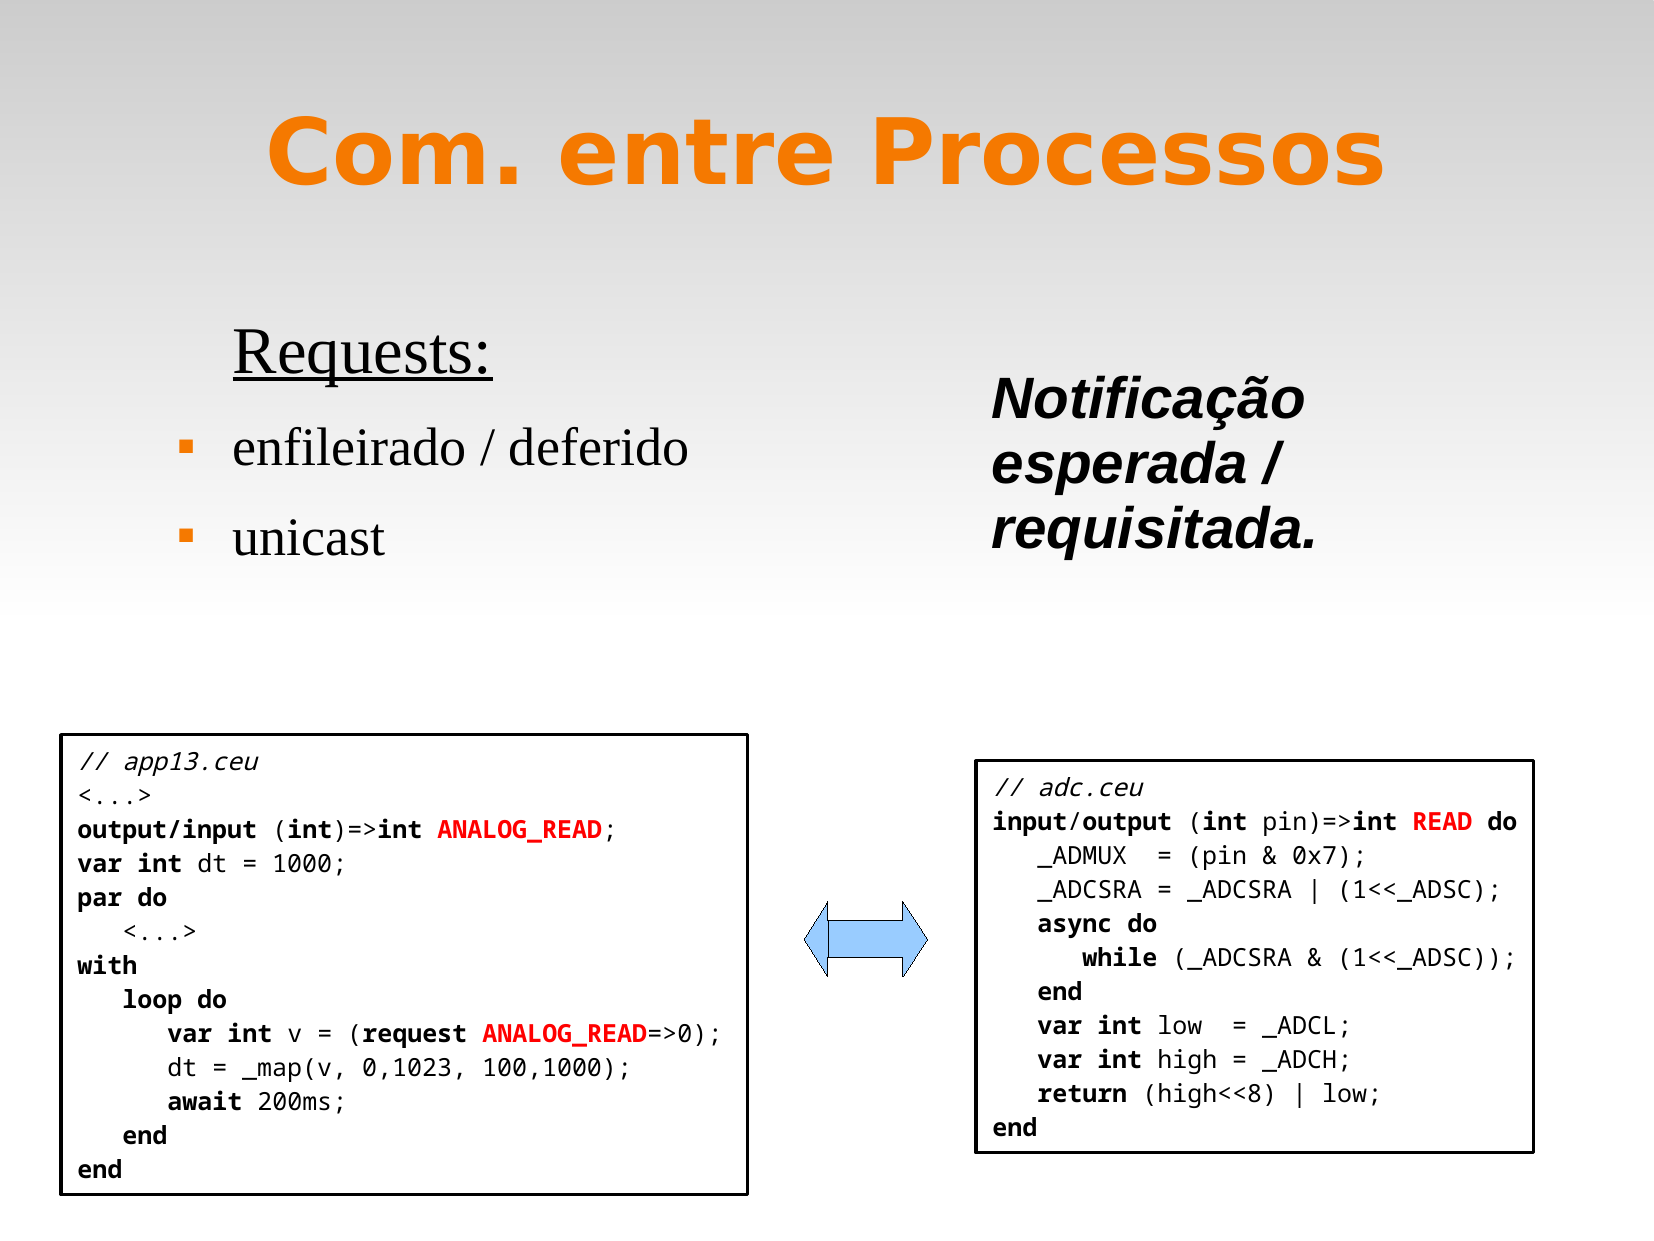

# Com. entre Processos
Requests:
enfileirado / deferido
unicast
Notificação esperada / requisitada.
// app13.ceu
<...>
output/input (int)=>int ANALOG_READ;
var int dt = 1000;
par do
 <...>
with
 loop do
 var int v = (request ANALOG_READ=>0);
 dt = _map(v, 0,1023, 100,1000);
 await 200ms;
 end
end
// adc.ceu
input/output (int pin)=>int READ do
 _ADMUX = (pin & 0x7);
 _ADCSRA = _ADCSRA | (1<<_ADSC);
 async do
 while (_ADCSRA & (1<<_ADSC));
 end
 var int low = _ADCL;
 var int high = _ADCH;
 return (high<<8) | low;
end